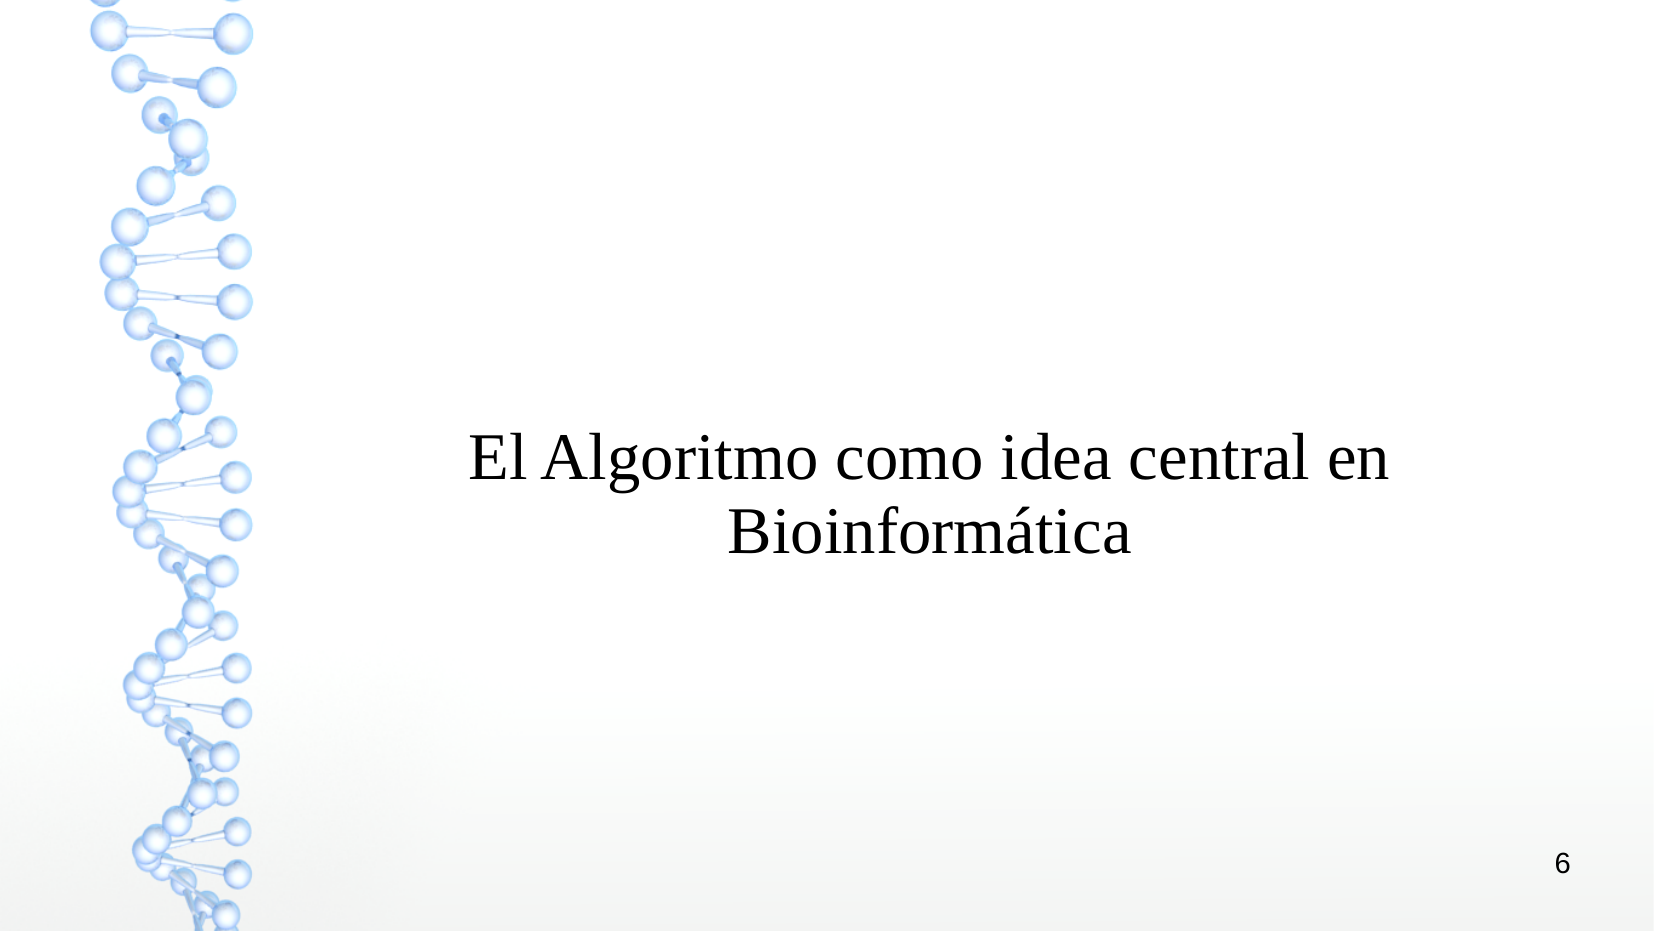

# El Algoritmo como idea central en Bioinformática
6